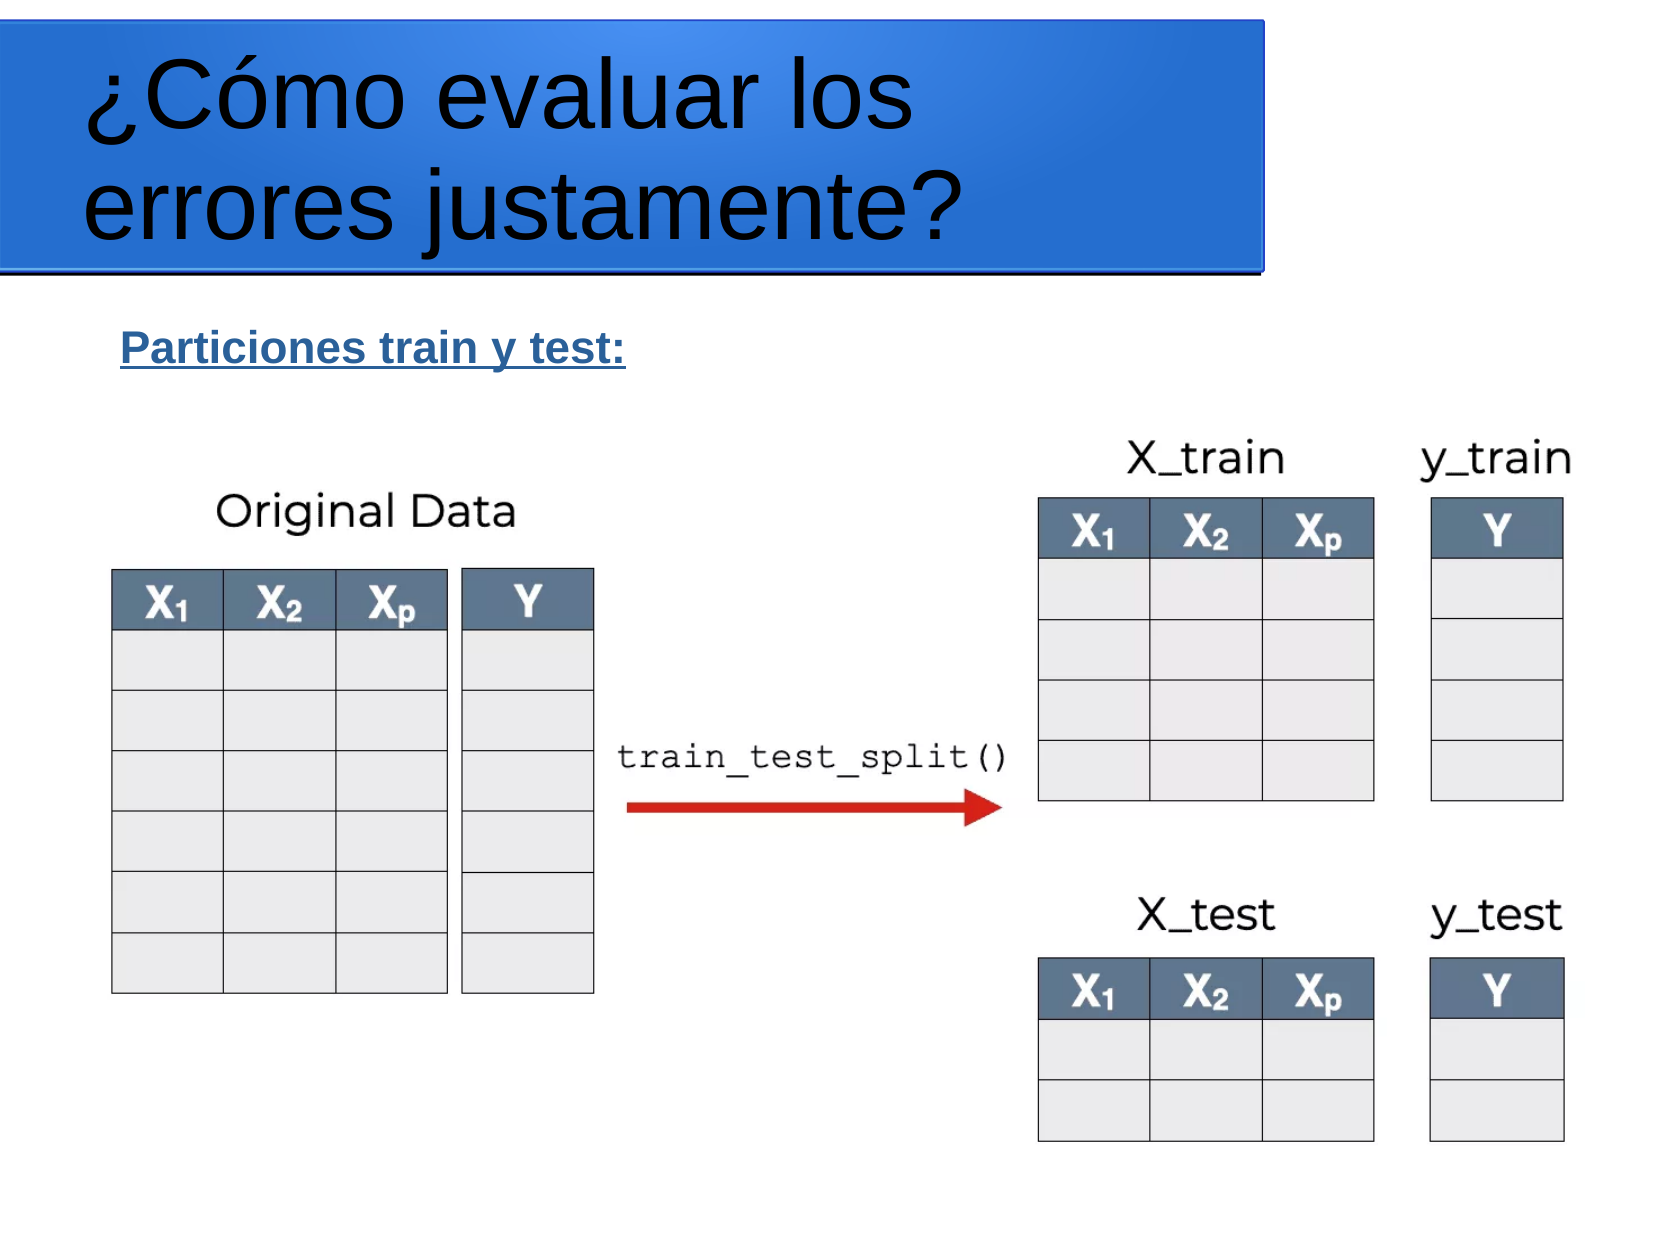

# ¿Cómo evaluar los errores justamente?
Particiones train y test: